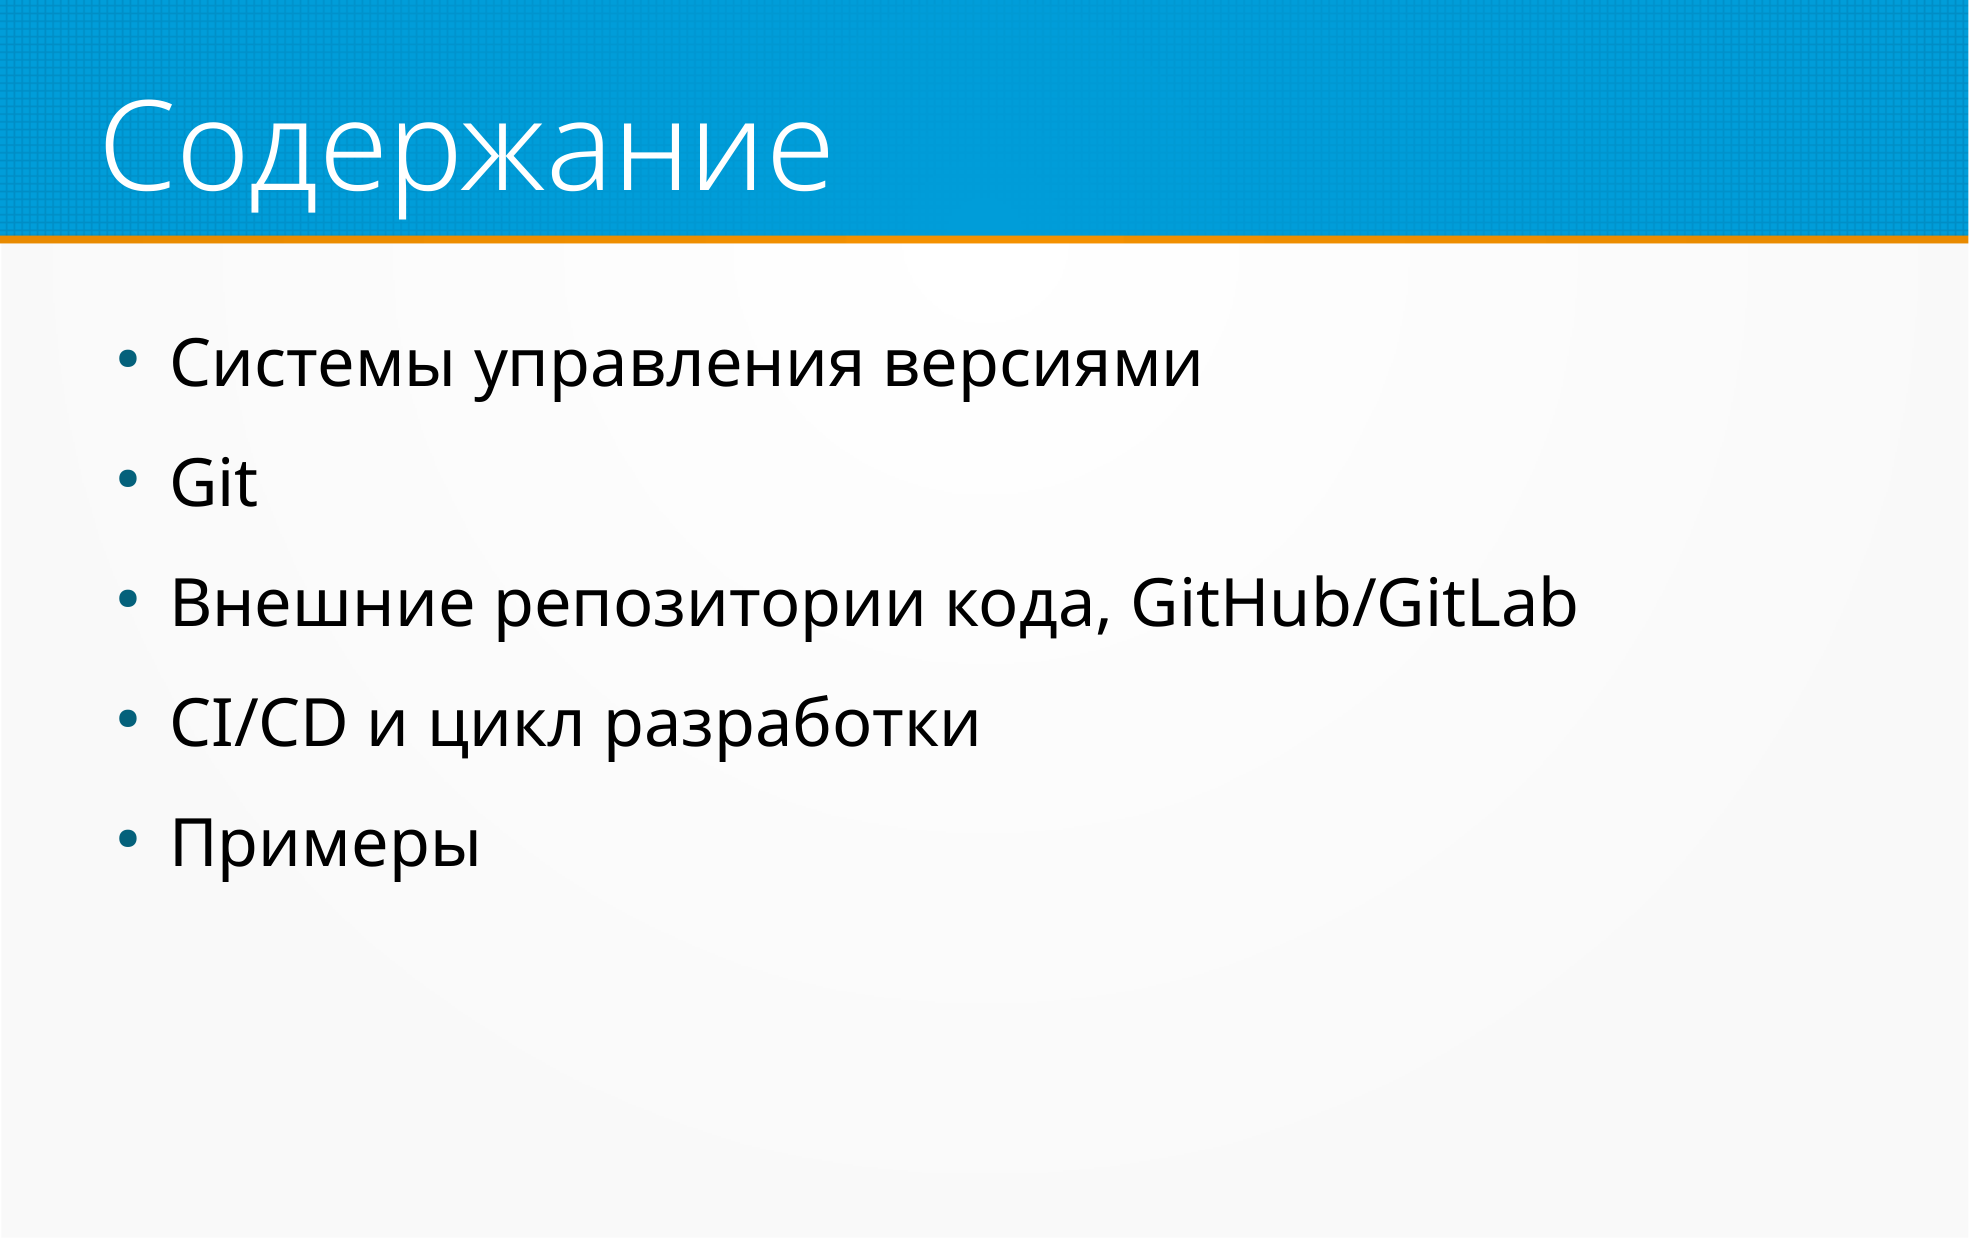

# Содержание
Системы управления версиями
Git
Внешние репозитории кода, GitHub/GitLab
CI/CD и цикл разработки
Примеры